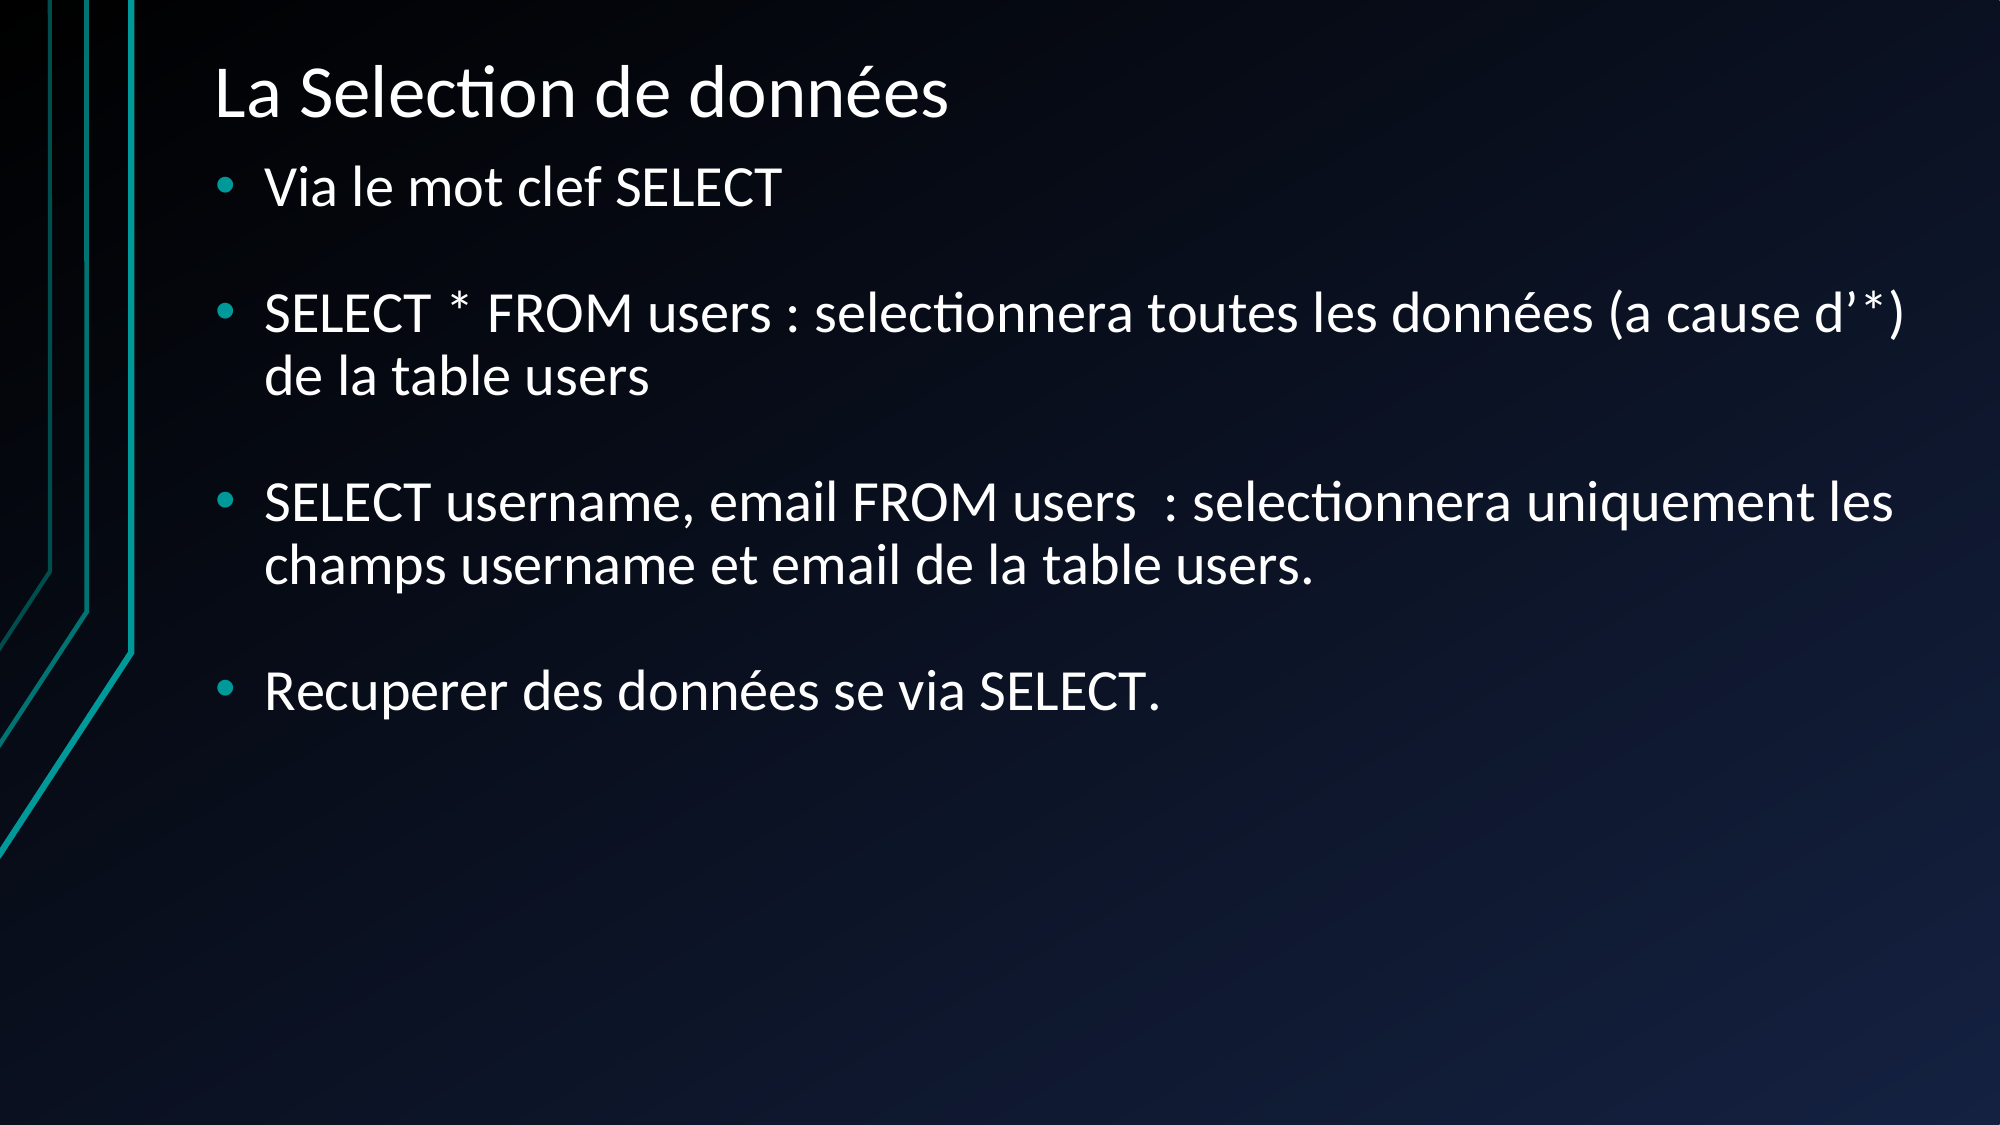

La Selection de données
Via le mot clef SELECT
SELECT * FROM users : selectionnera toutes les données (a cause d’*) de la table users
SELECT username, email FROM users : selectionnera uniquement les champs username et email de la table users.
Recuperer des données se via SELECT.